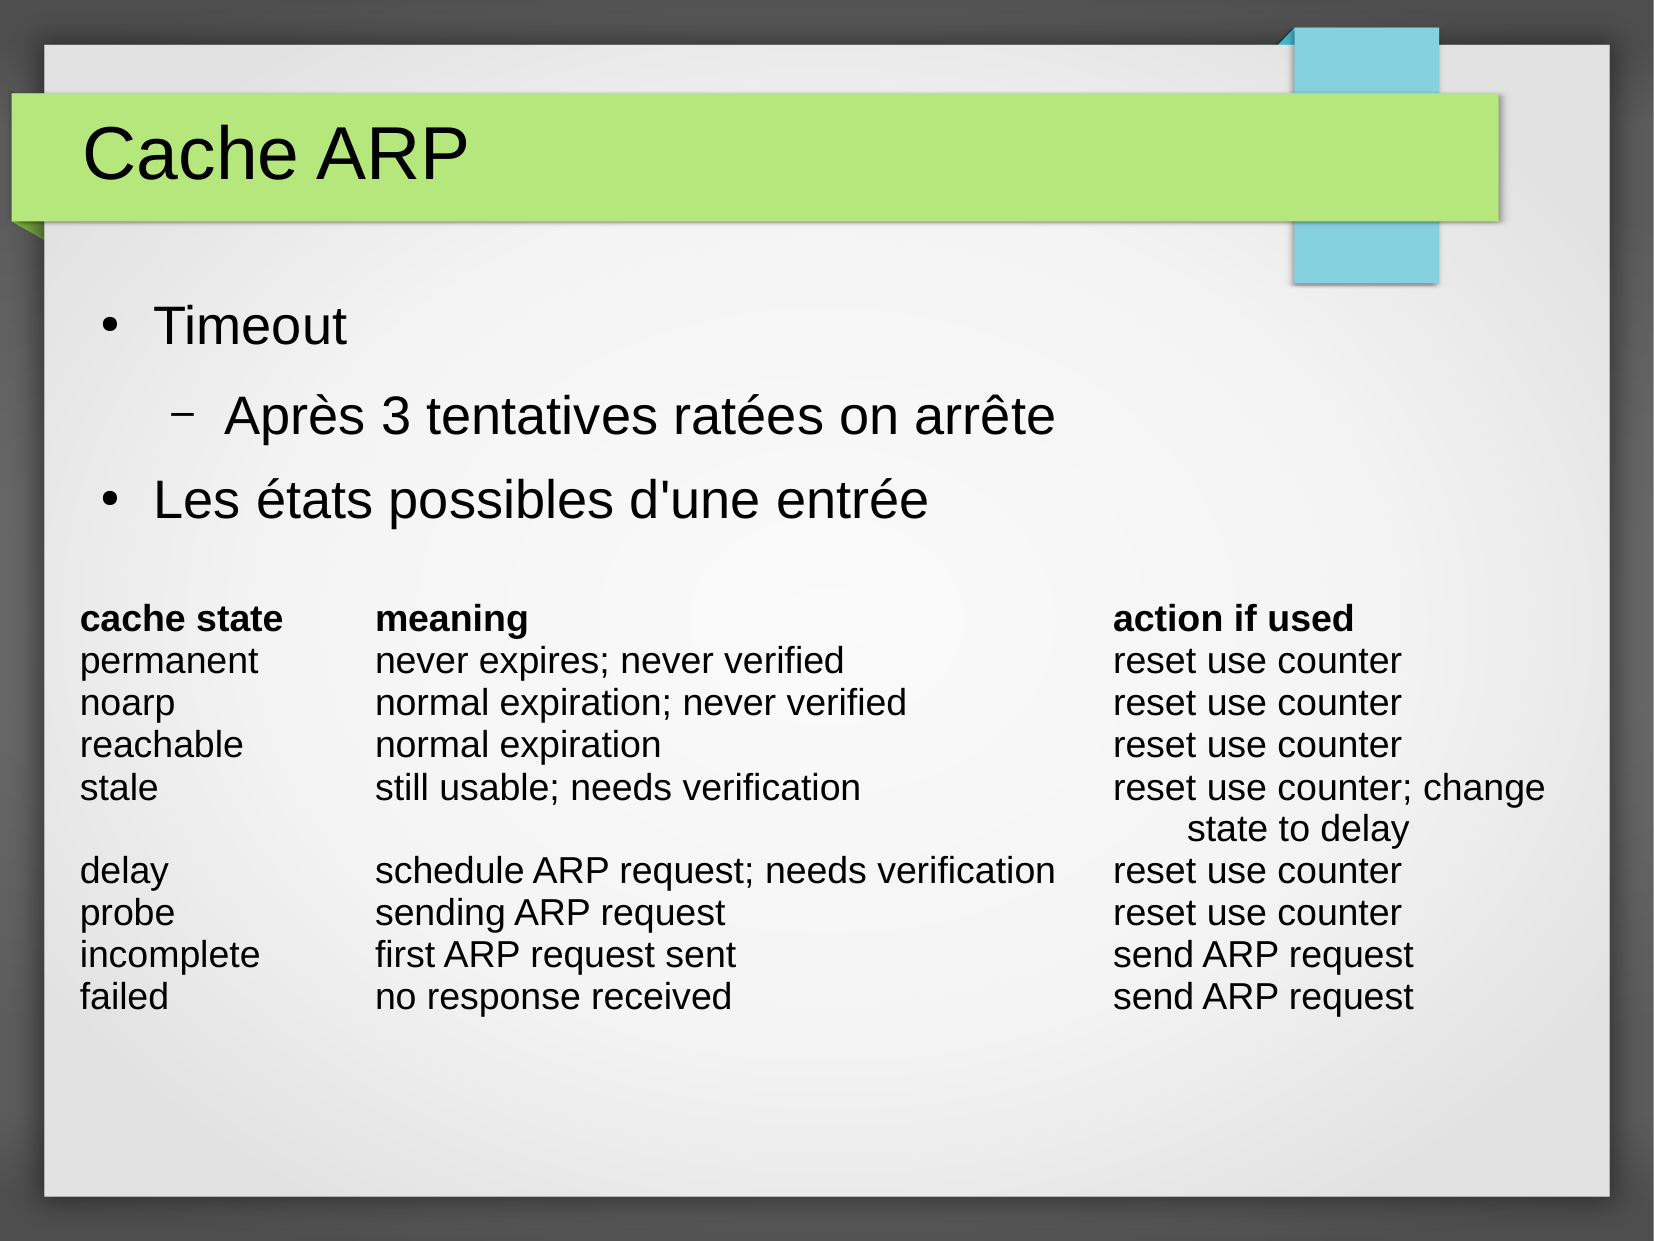

# Cache ARP
Timeout
Après 3 tentatives ratées on arrête
Les états possibles d'une entrée
cache state		meaning								action if used
permanent		never expires; never verified				reset use counter
noarp			normal expiration; never verified			reset use counter
reachable		normal expiration							reset use counter
stale			still usable; needs verification				reset use counter; change 															state to delay
delay			schedule ARP request; needs verification	reset use counter
probe			sending ARP request						reset use counter
incomplete		first ARP request sent						send ARP request
failed			no response received						send ARP request